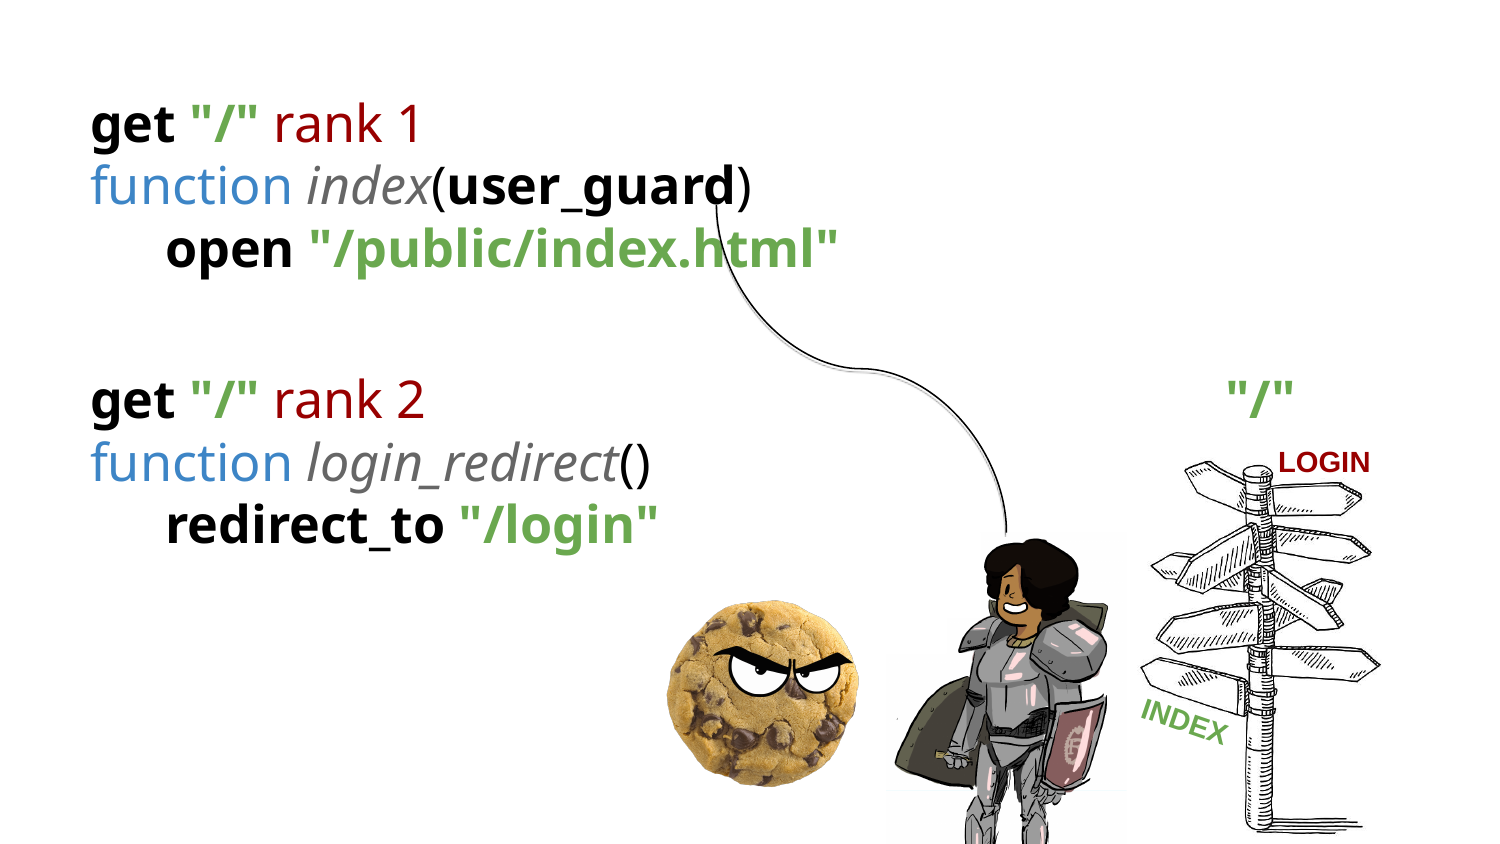

get "/" rank 1
function index(user_guard)
	open "/public/index.html"
get "/" rank 2
function login_redirect()
	redirect_to "/login"
"/"
LOGIN
INDEX